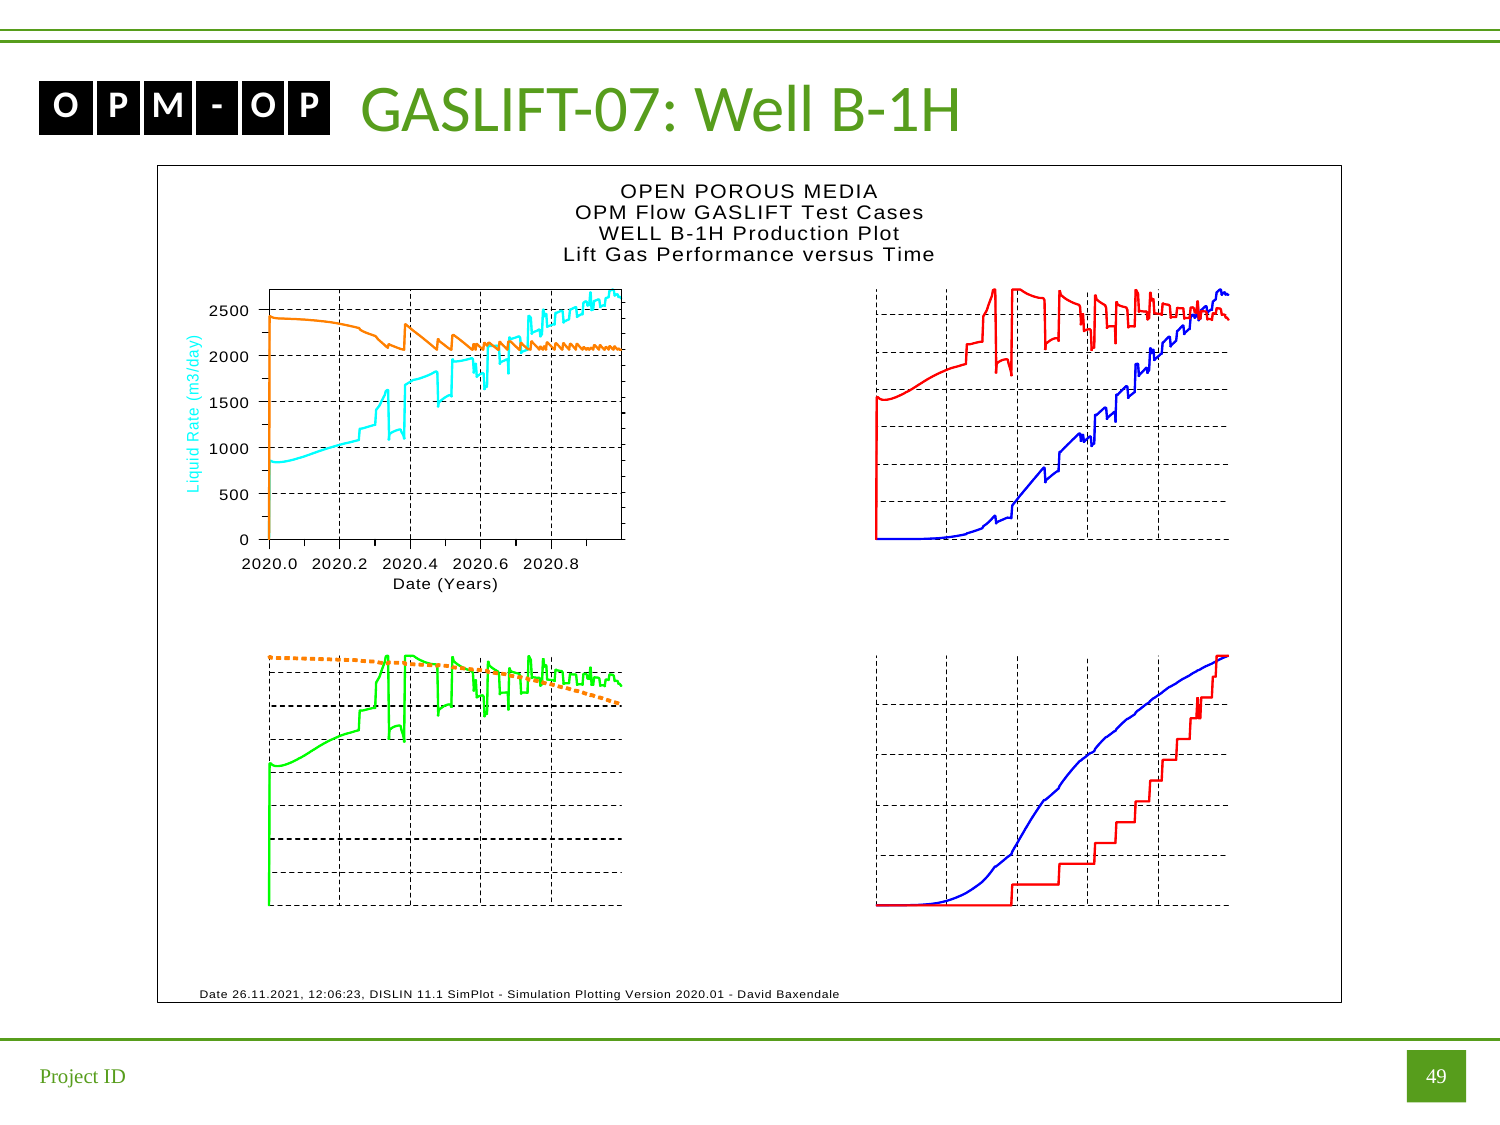

# GASLIFT-07: well B-1H
Project ID
49